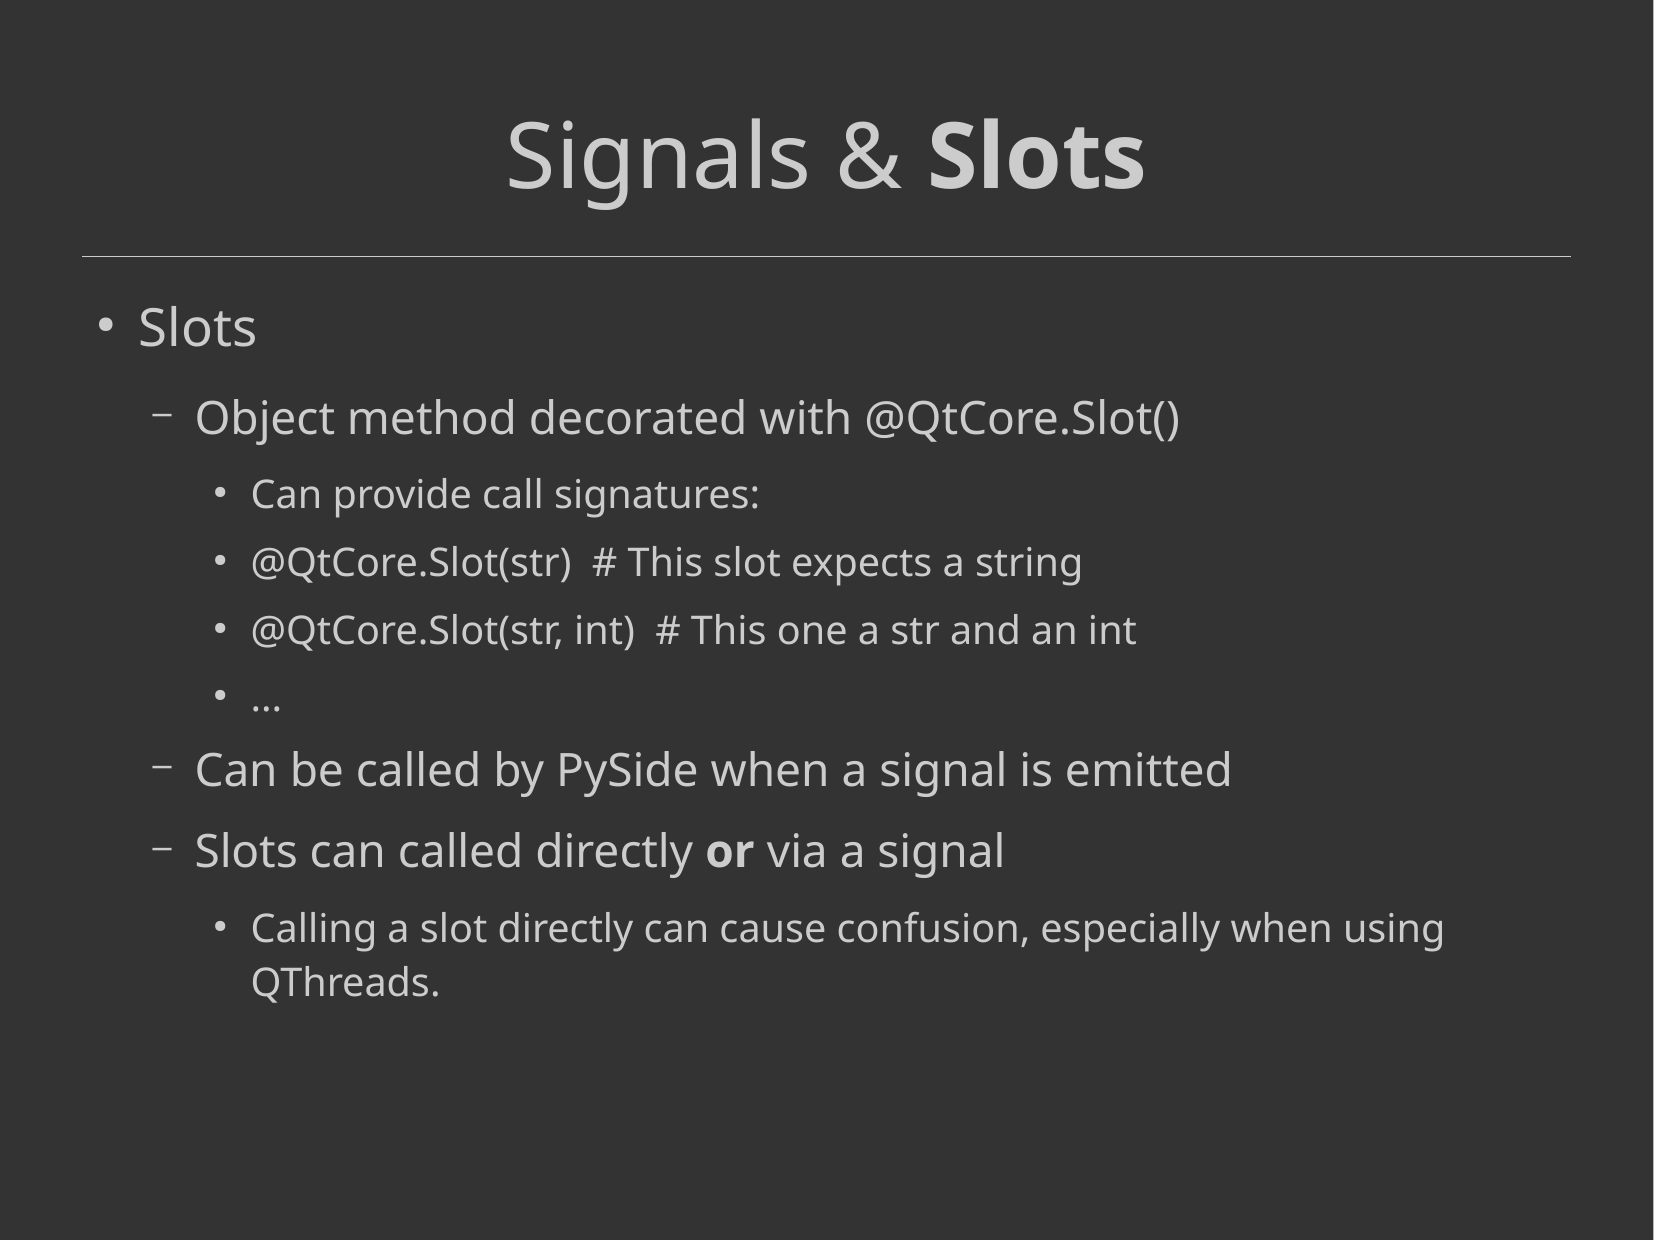

# Signals & Slots
Slots
Object method decorated with @QtCore.Slot()
Can provide call signatures:
@QtCore.Slot(str) # This slot expects a string
@QtCore.Slot(str, int) # This one a str and an int
...
Can be called by PySide when a signal is emitted
Slots can called directly or via a signal
Calling a slot directly can cause confusion, especially when using QThreads.